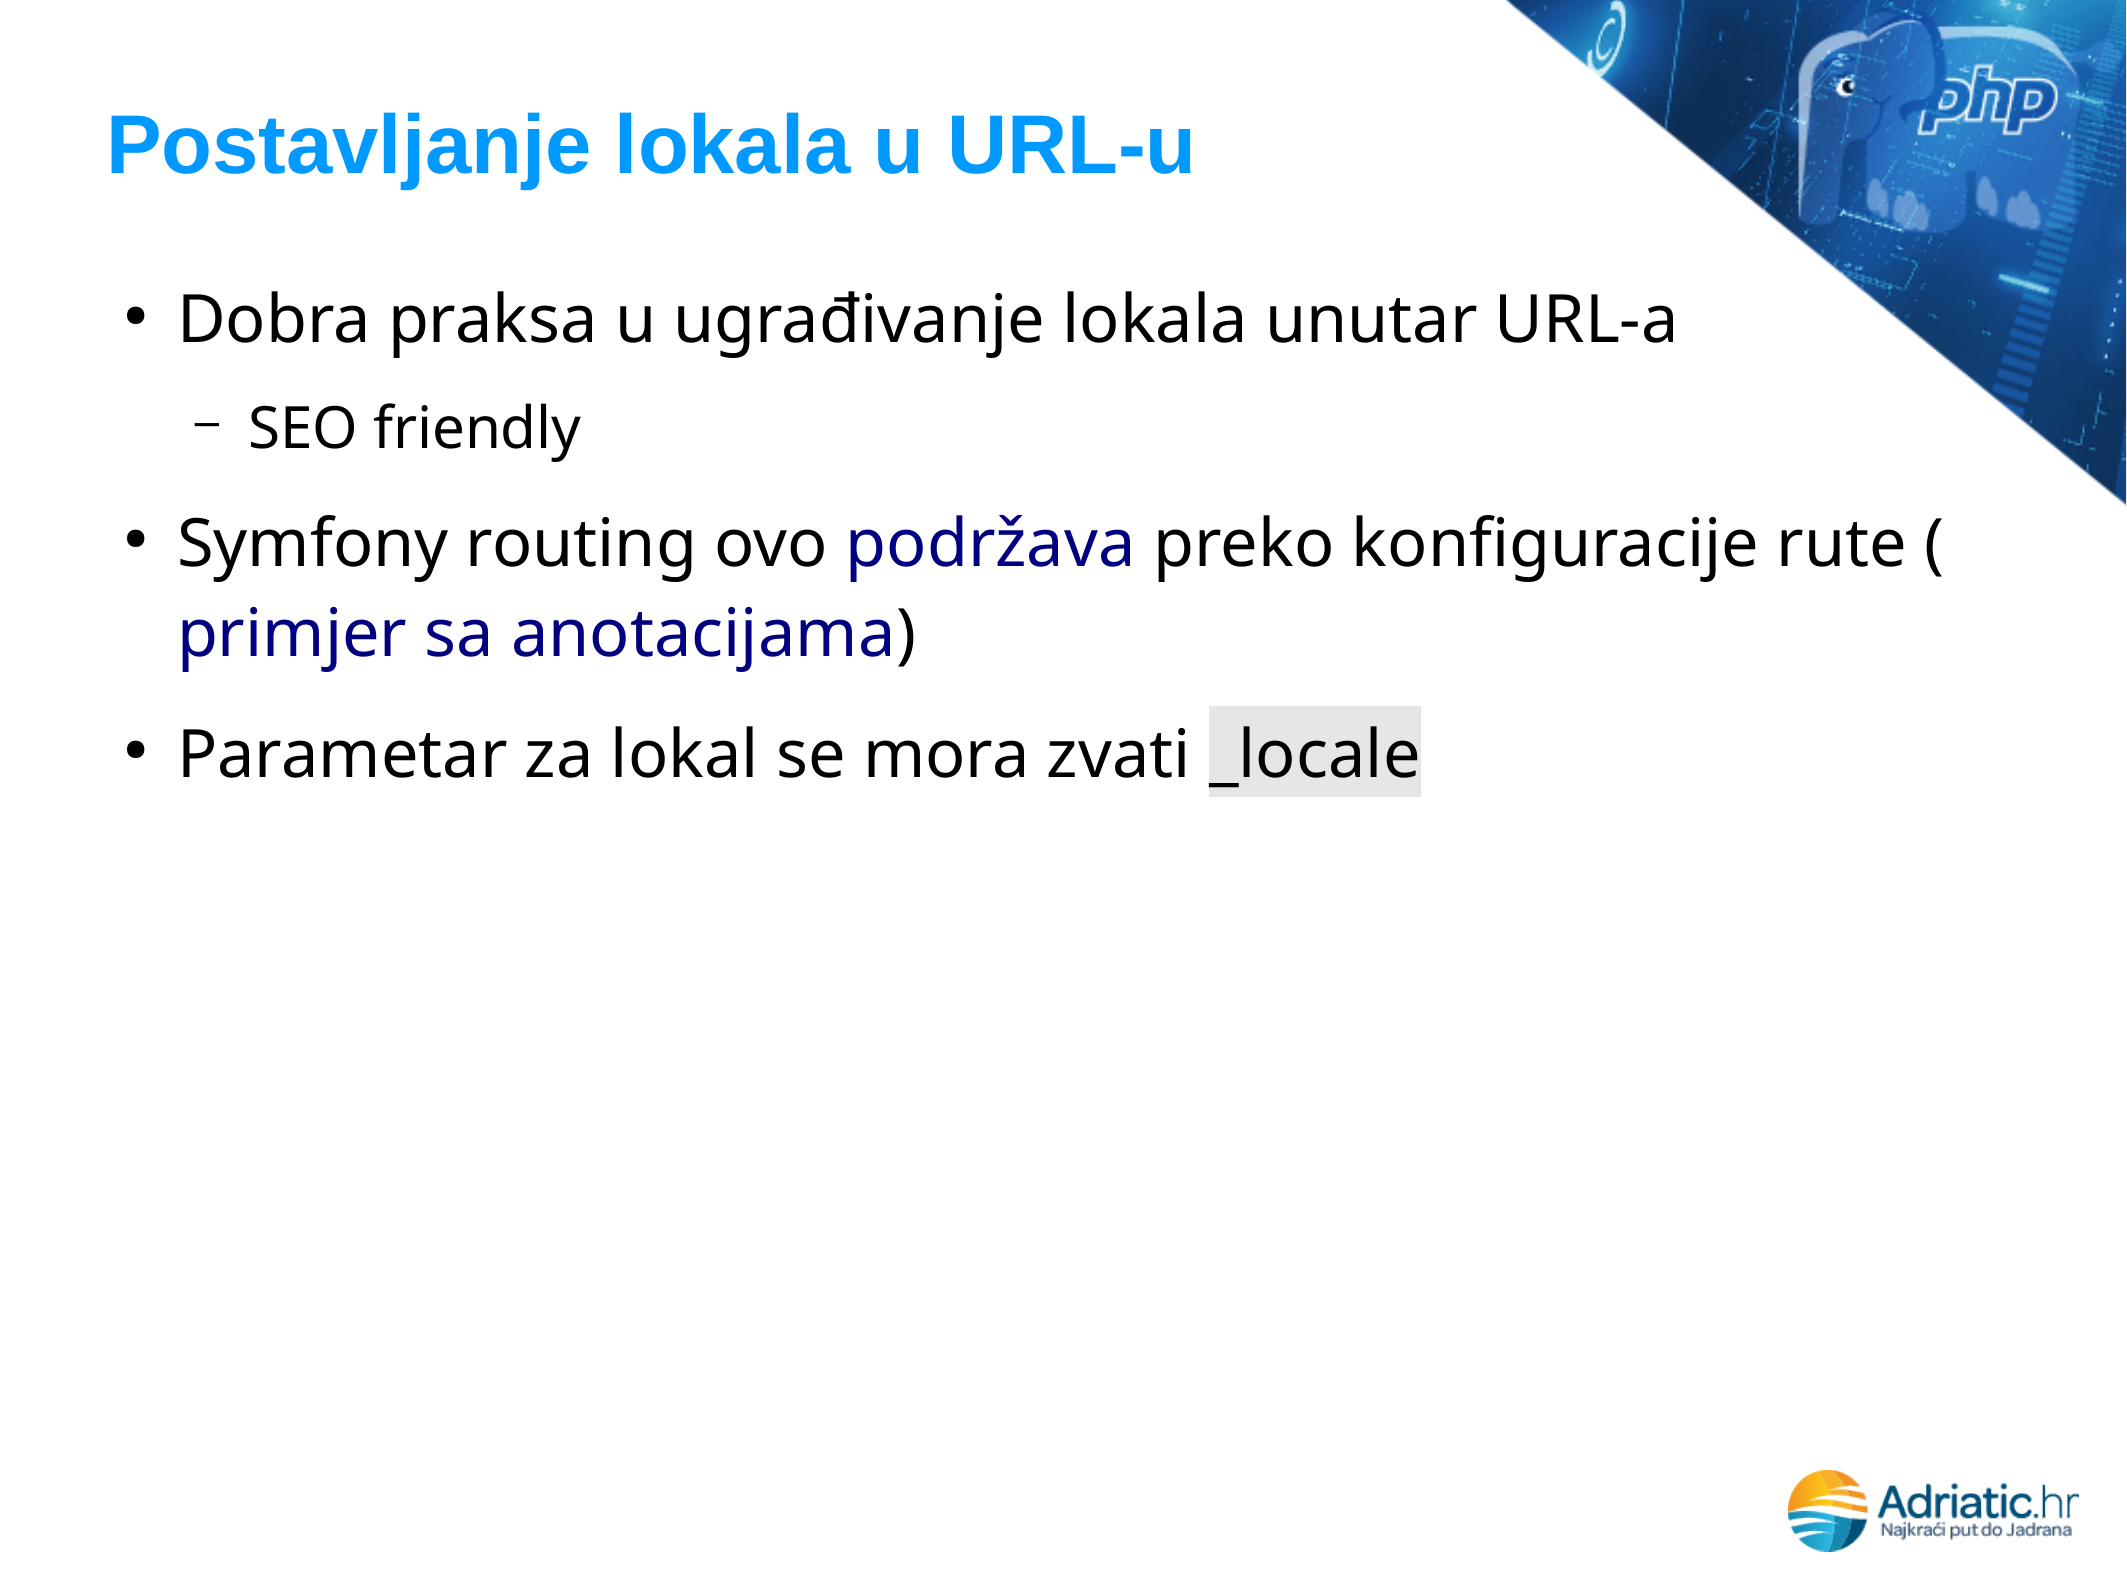

# Postavljanje lokala u URL-u
Dobra praksa u ugrađivanje lokala unutar URL-a
SEO friendly
Symfony routing ovo podržava preko konfiguracije rute (primjer sa anotacijama)
Parametar za lokal se mora zvati _locale